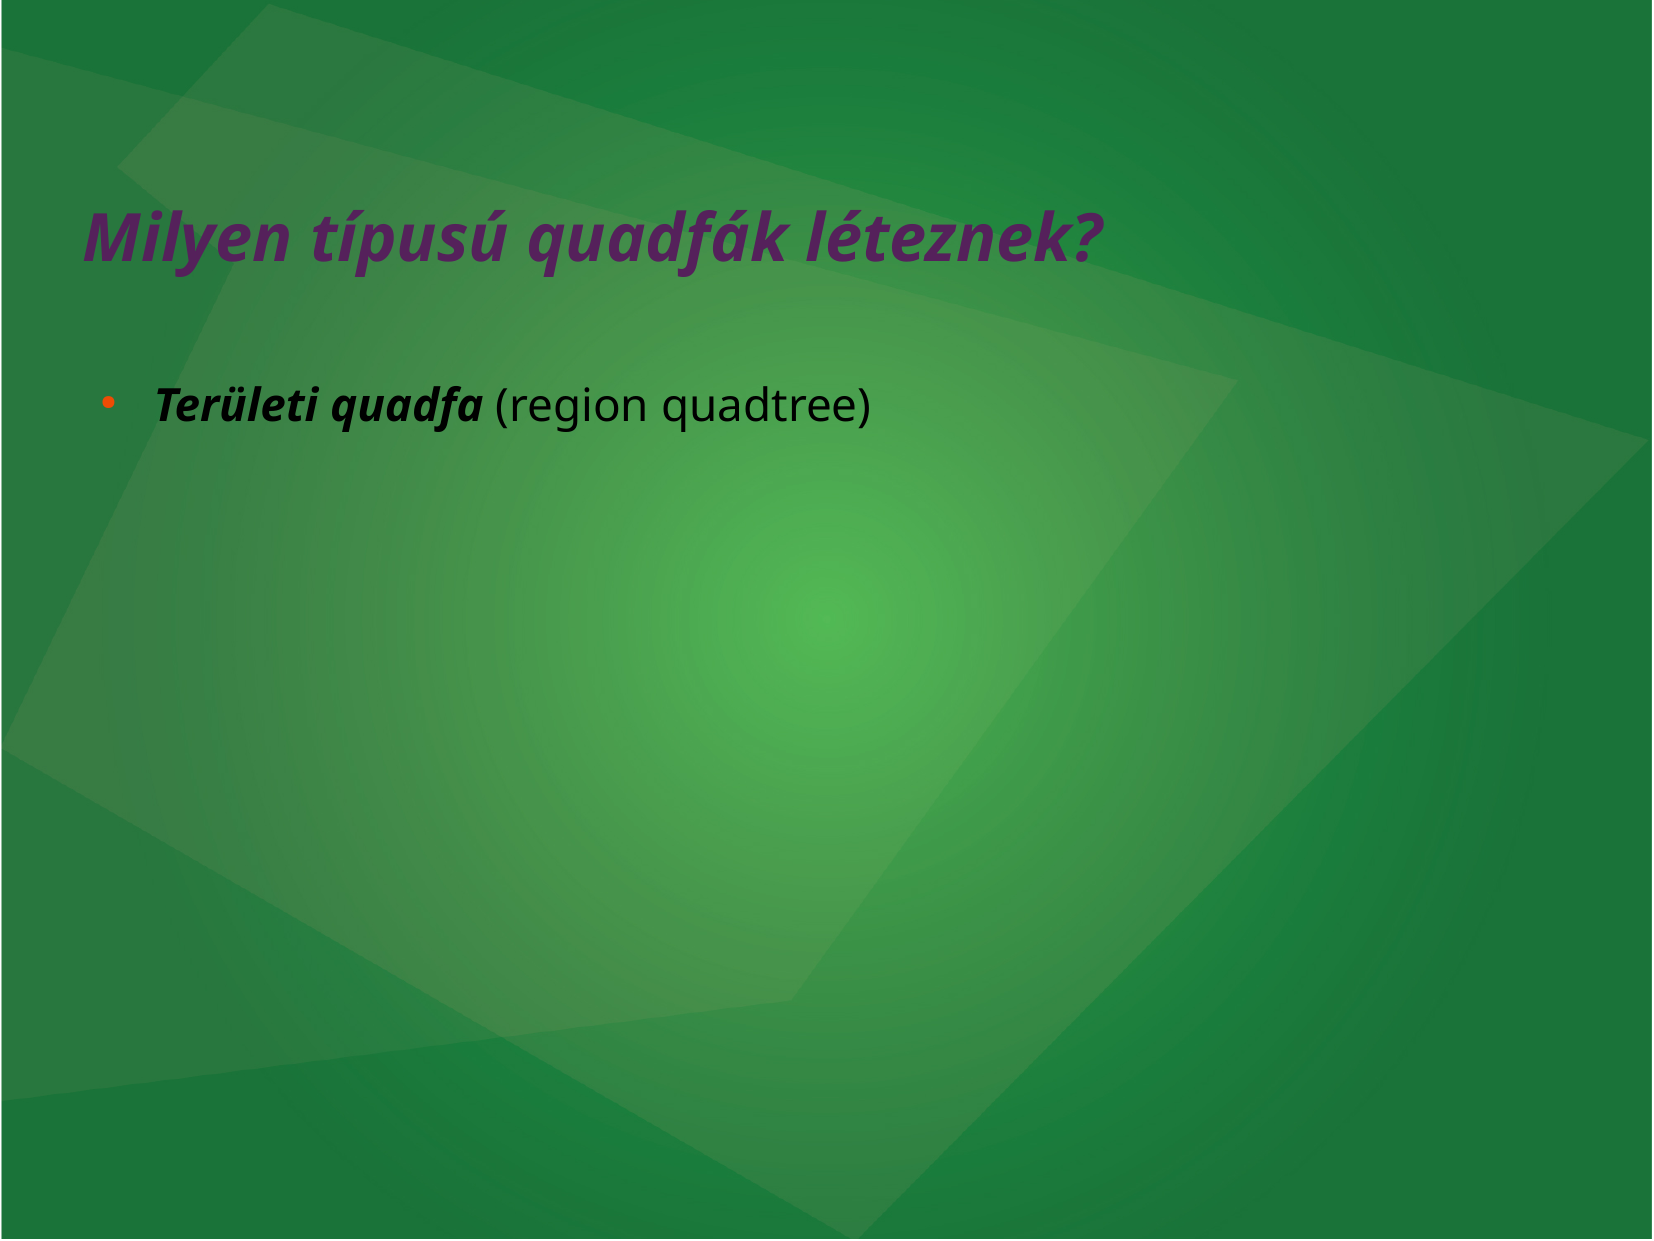

# Milyen típusú quadfák léteznek?
Területi quadfa (region quadtree)